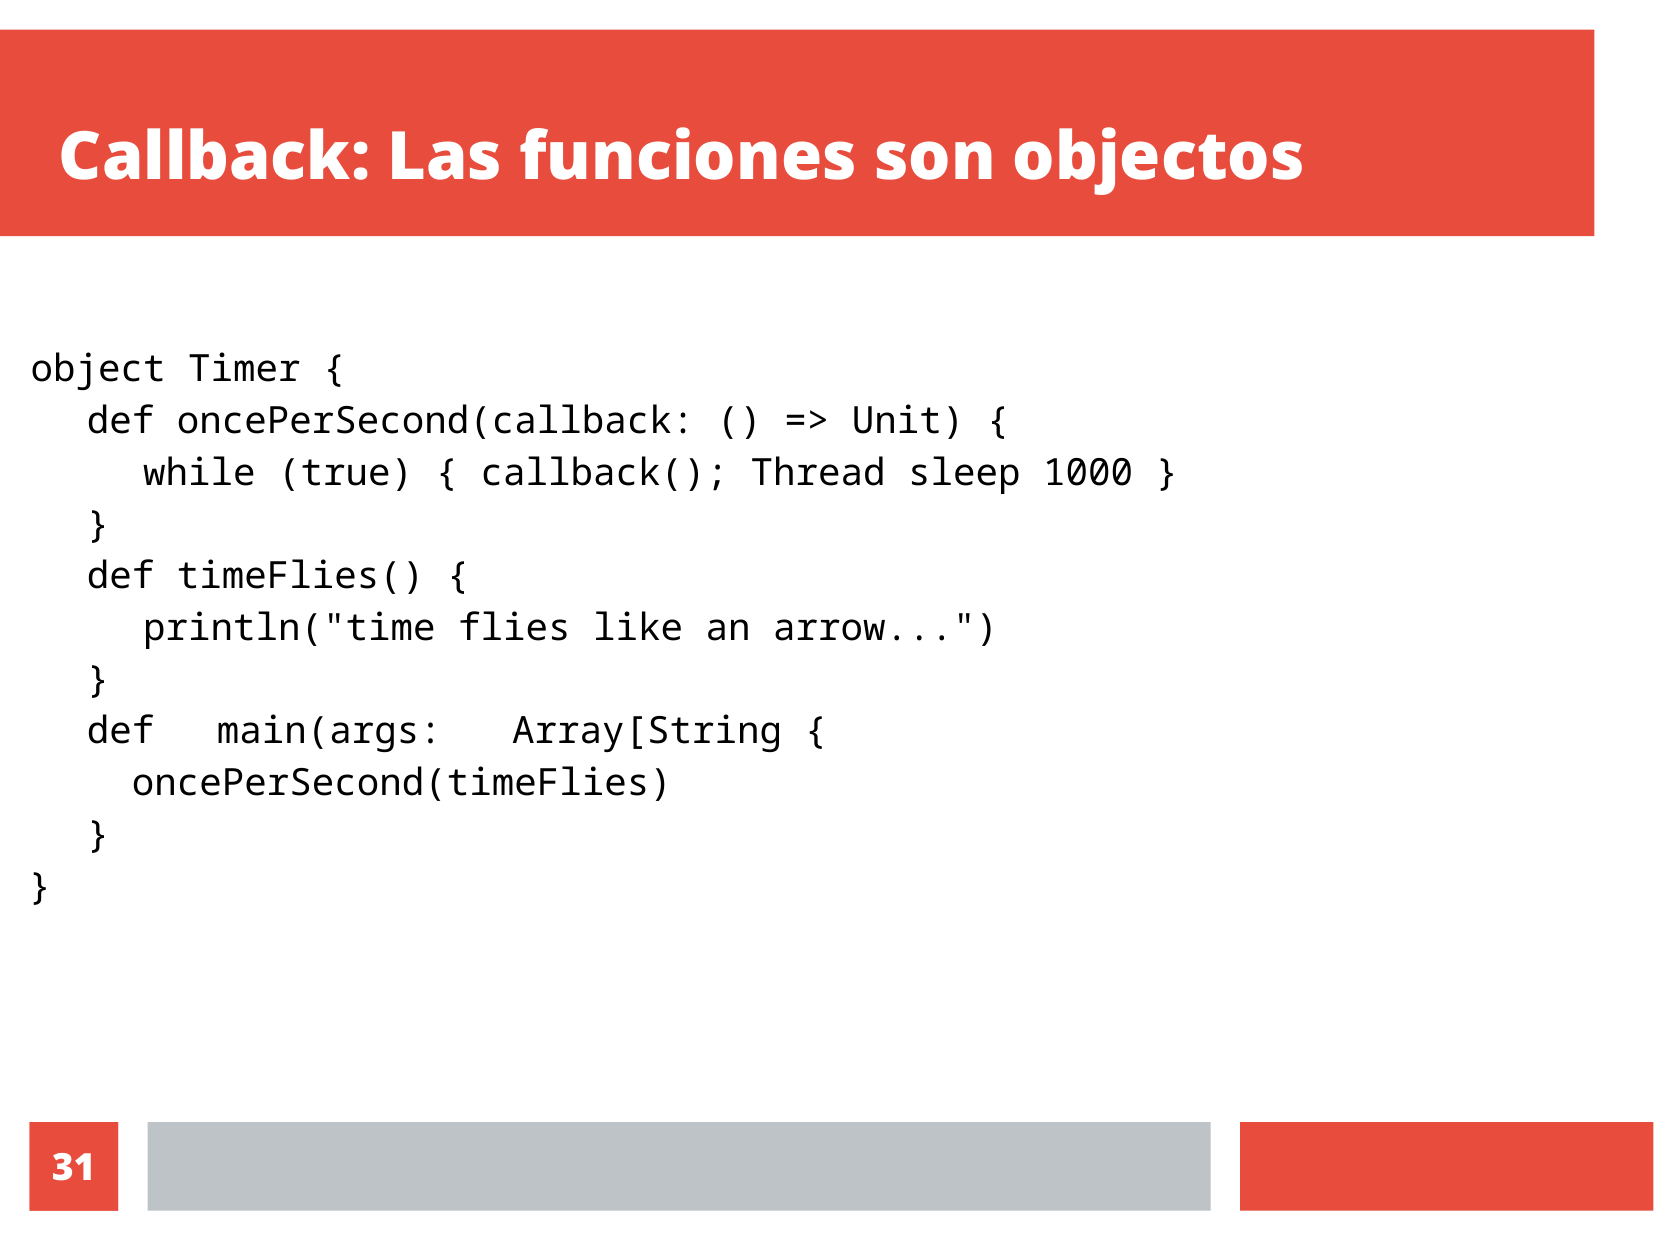

# Callback: Las funciones son objectos
object Timer {
def oncePerSecond(callback: () => Unit) {
while (true) { callback(); Thread sleep 1000 }
}
def timeFlies() {
println("time flies like an arrow...")
}
def	main(args:	Array[String {
 oncePerSecond(timeFlies)
	}
}
31